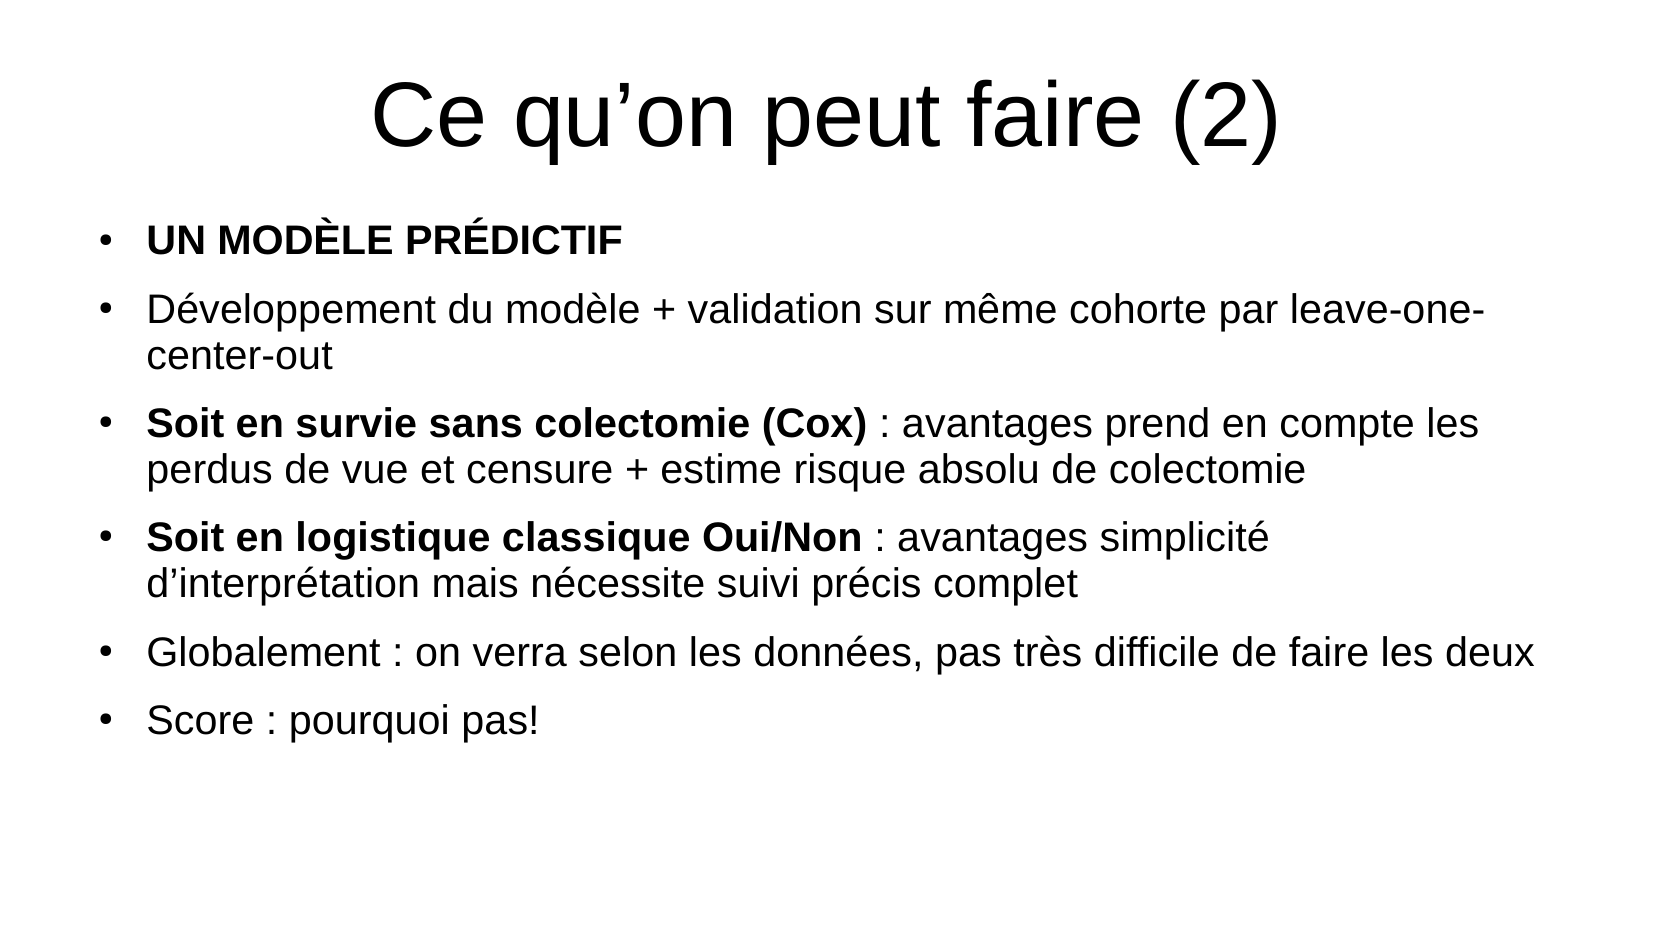

# Ce qu’on peut faire (2)
UN MODÈLE PRÉDICTIF
Développement du modèle + validation sur même cohorte par leave-one-center-out
Soit en survie sans colectomie (Cox) : avantages prend en compte les perdus de vue et censure + estime risque absolu de colectomie
Soit en logistique classique Oui/Non : avantages simplicité d’interprétation mais nécessite suivi précis complet
Globalement : on verra selon les données, pas très difficile de faire les deux
Score : pourquoi pas!